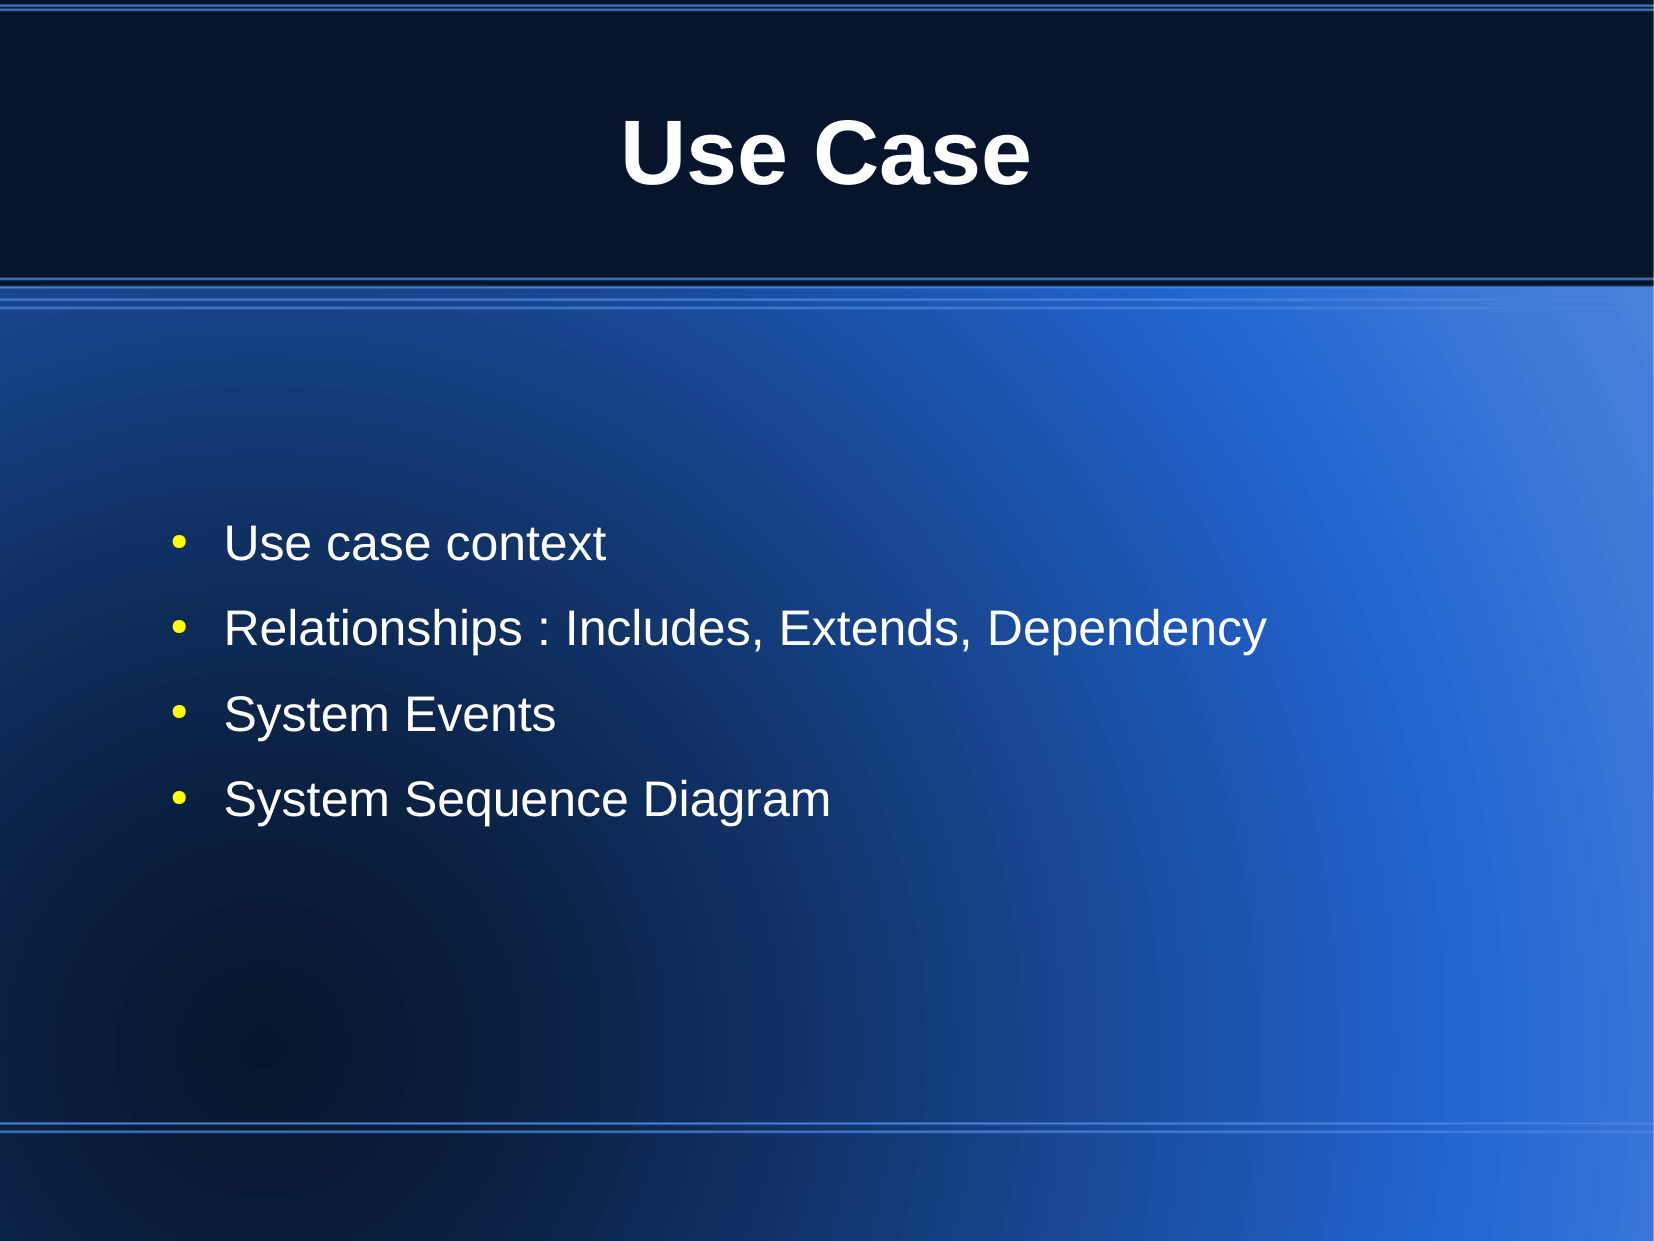

# Use Case
Use case context
Relationships : Includes, Extends, Dependency
System Events
System Sequence Diagram